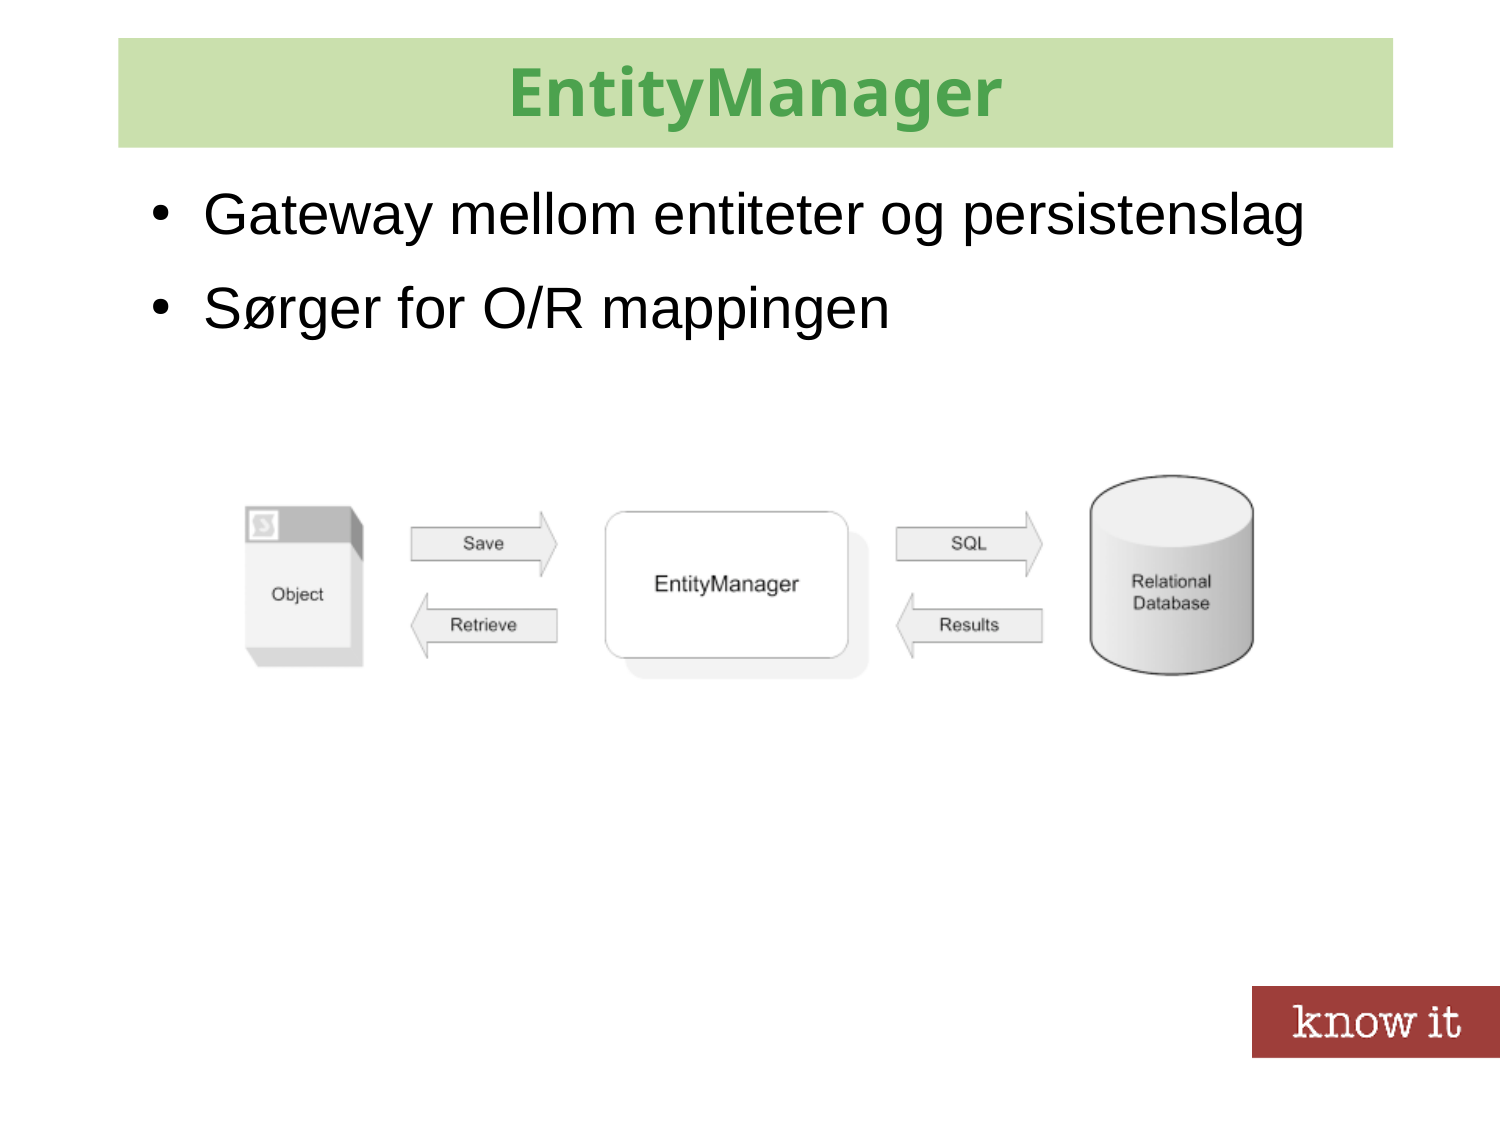

EntityManager
# Gateway mellom entiteter og persistenslag
Sørger for O/R mappingen